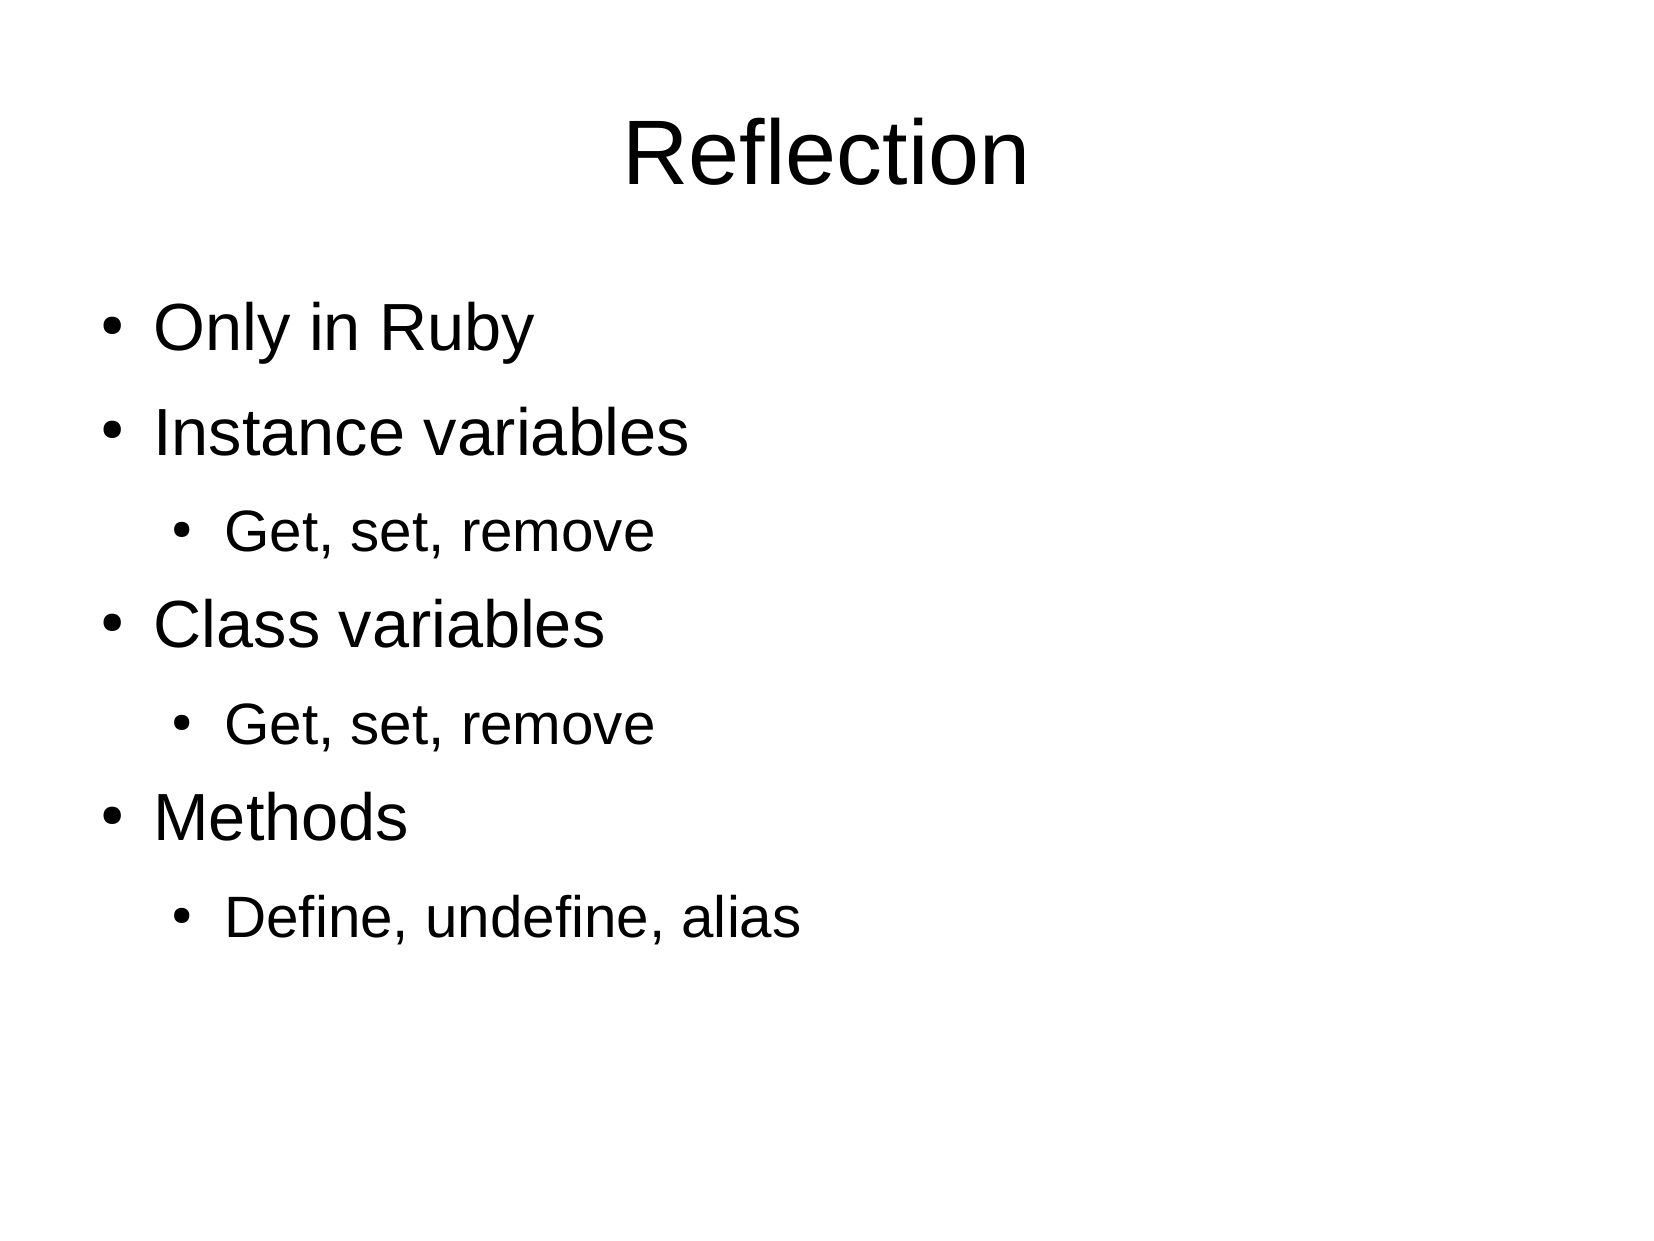

# Reflection
Only in Ruby
Instance variables
Get, set, remove
Class variables
Get, set, remove
Methods
Define, undefine, alias